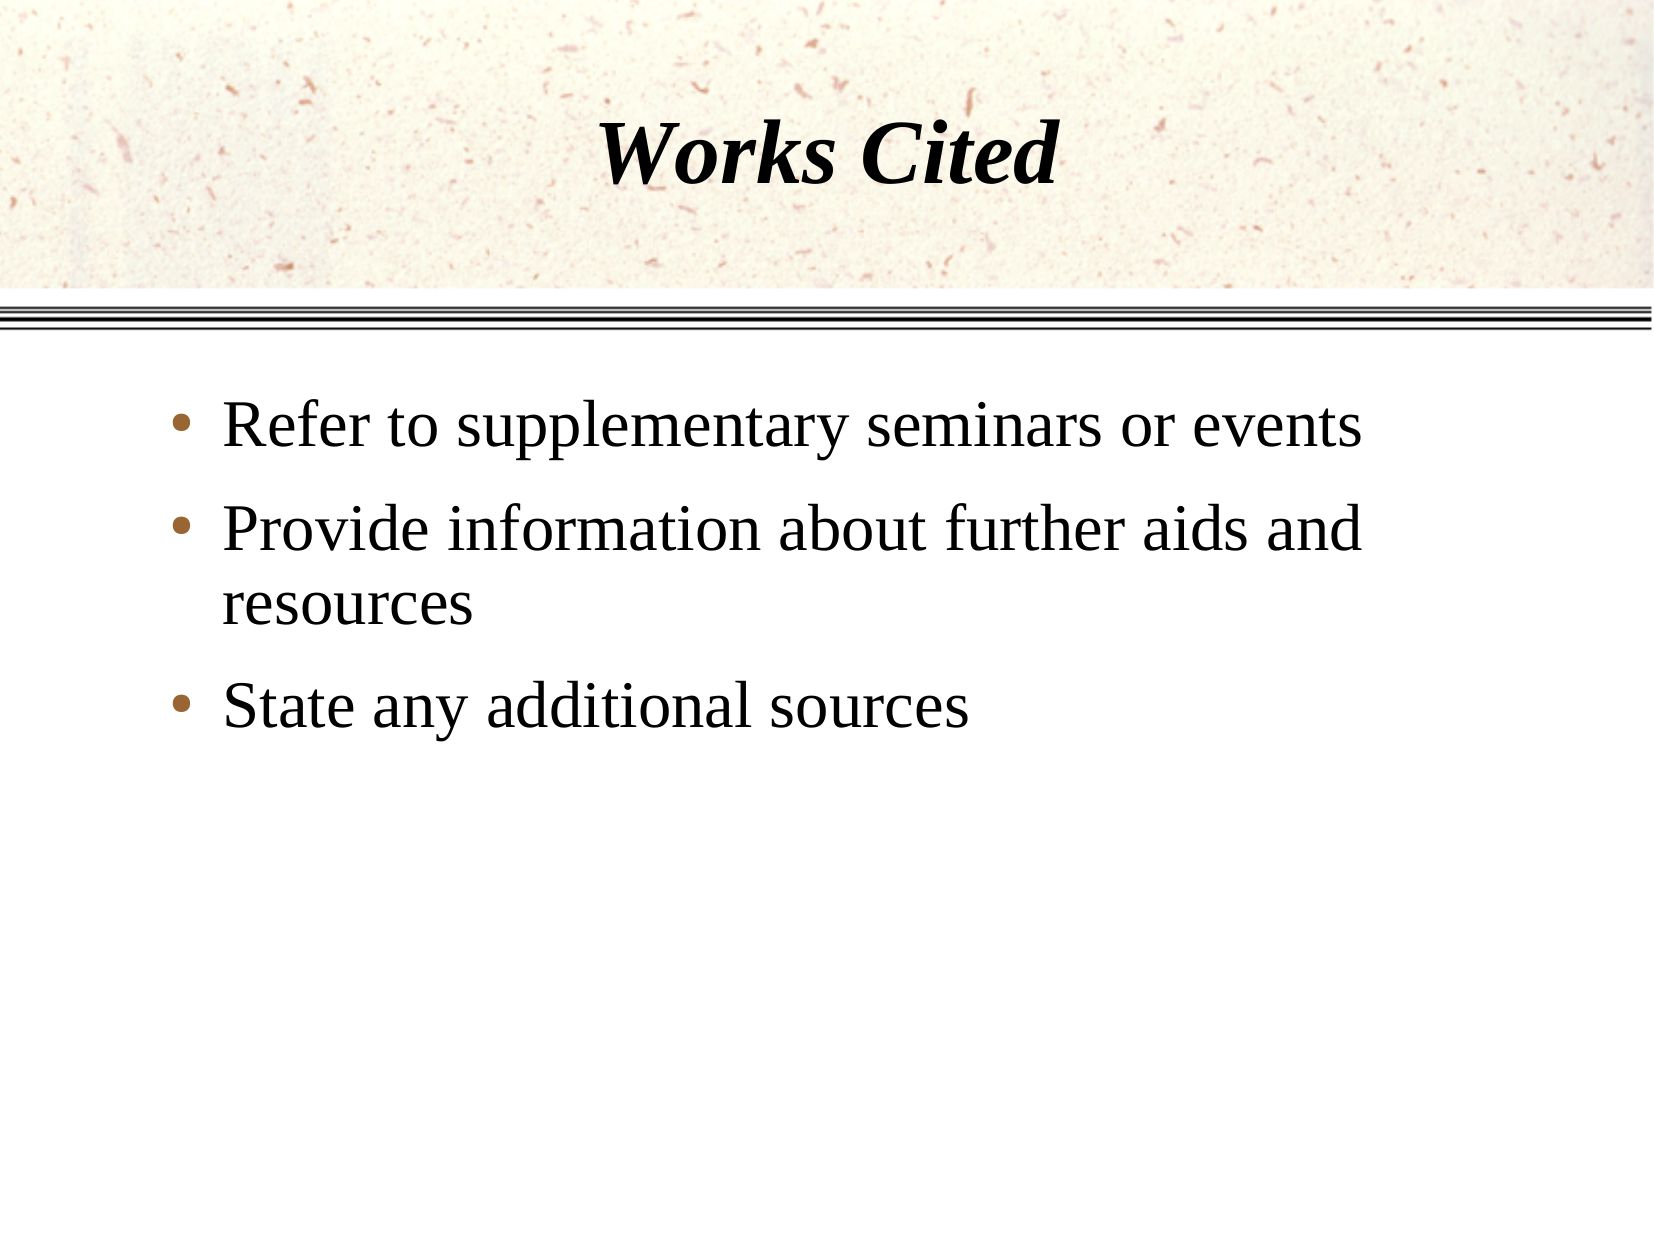

# Works Cited
Refer to supplementary seminars or events
Provide information about further aids and resources
State any additional sources